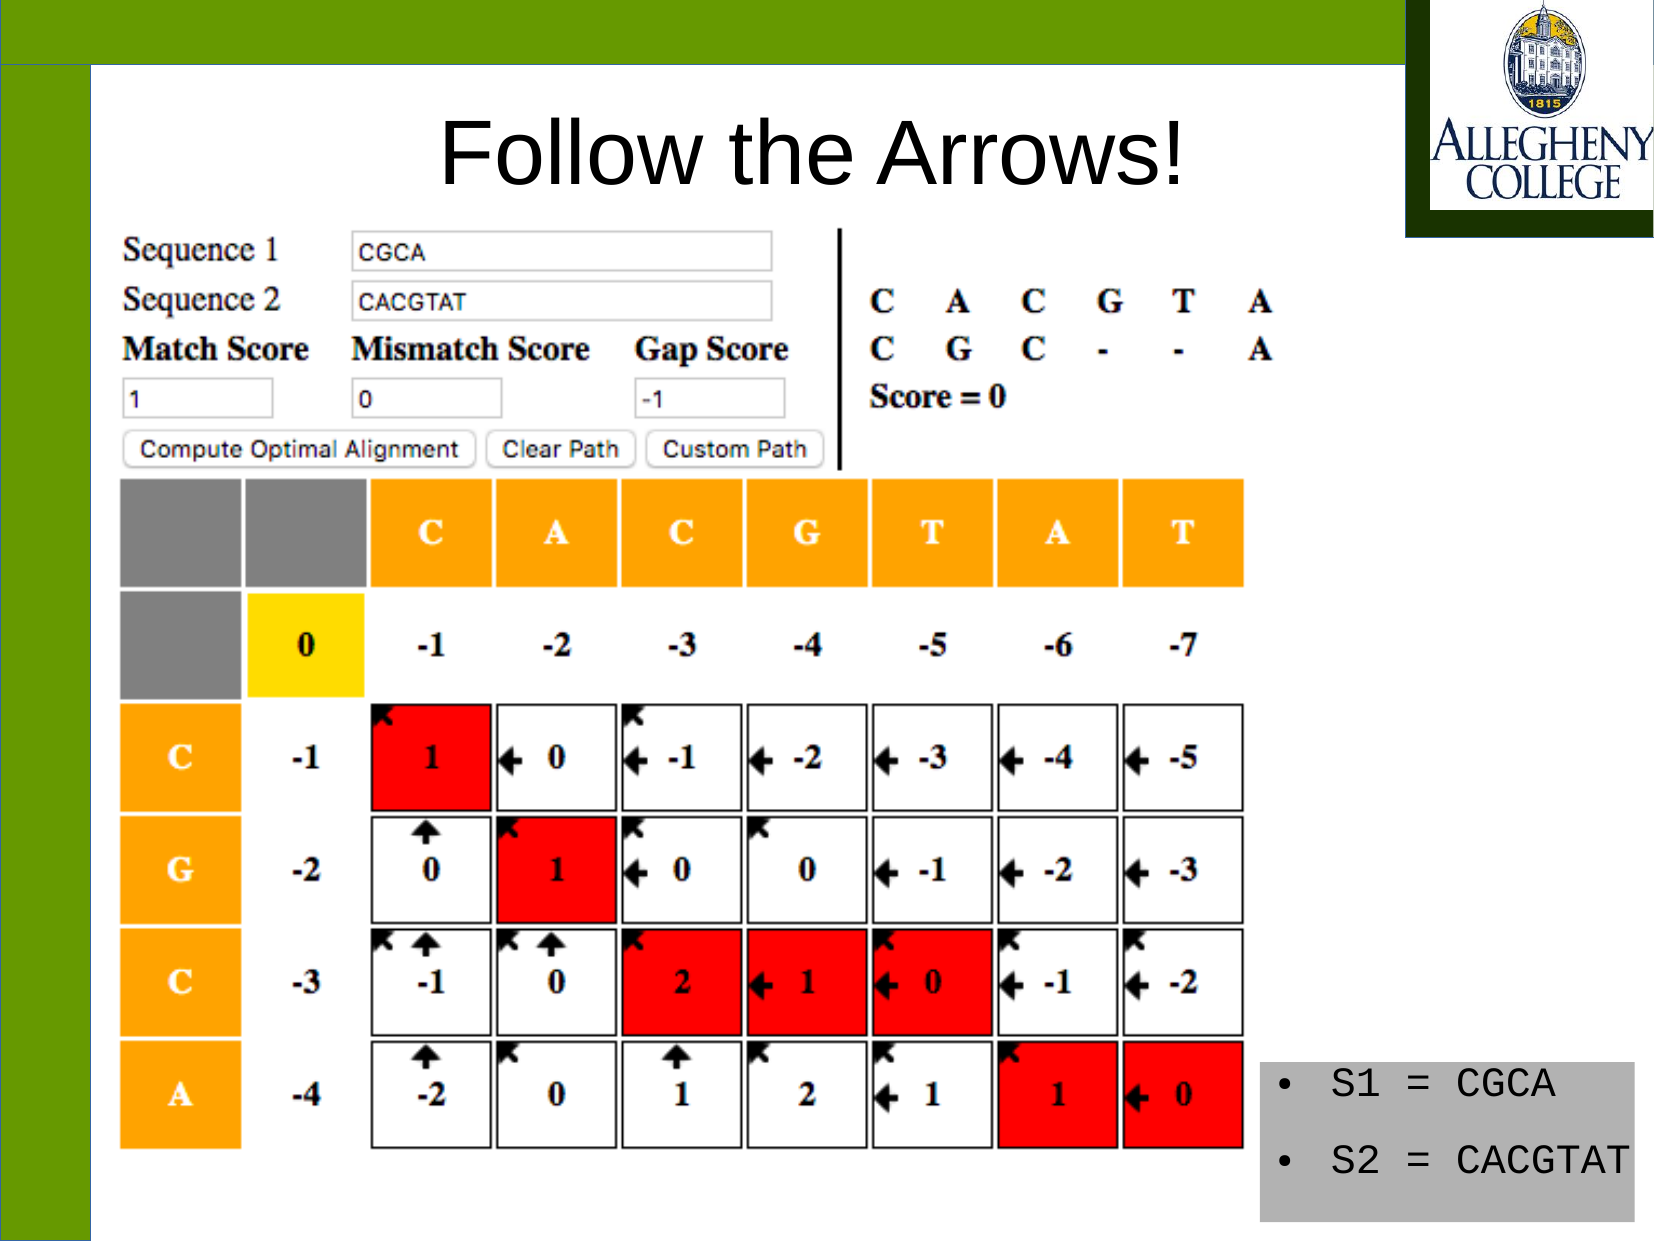

# Follow the Arrows!
S1 = CGCA
S2 = CACGTAT